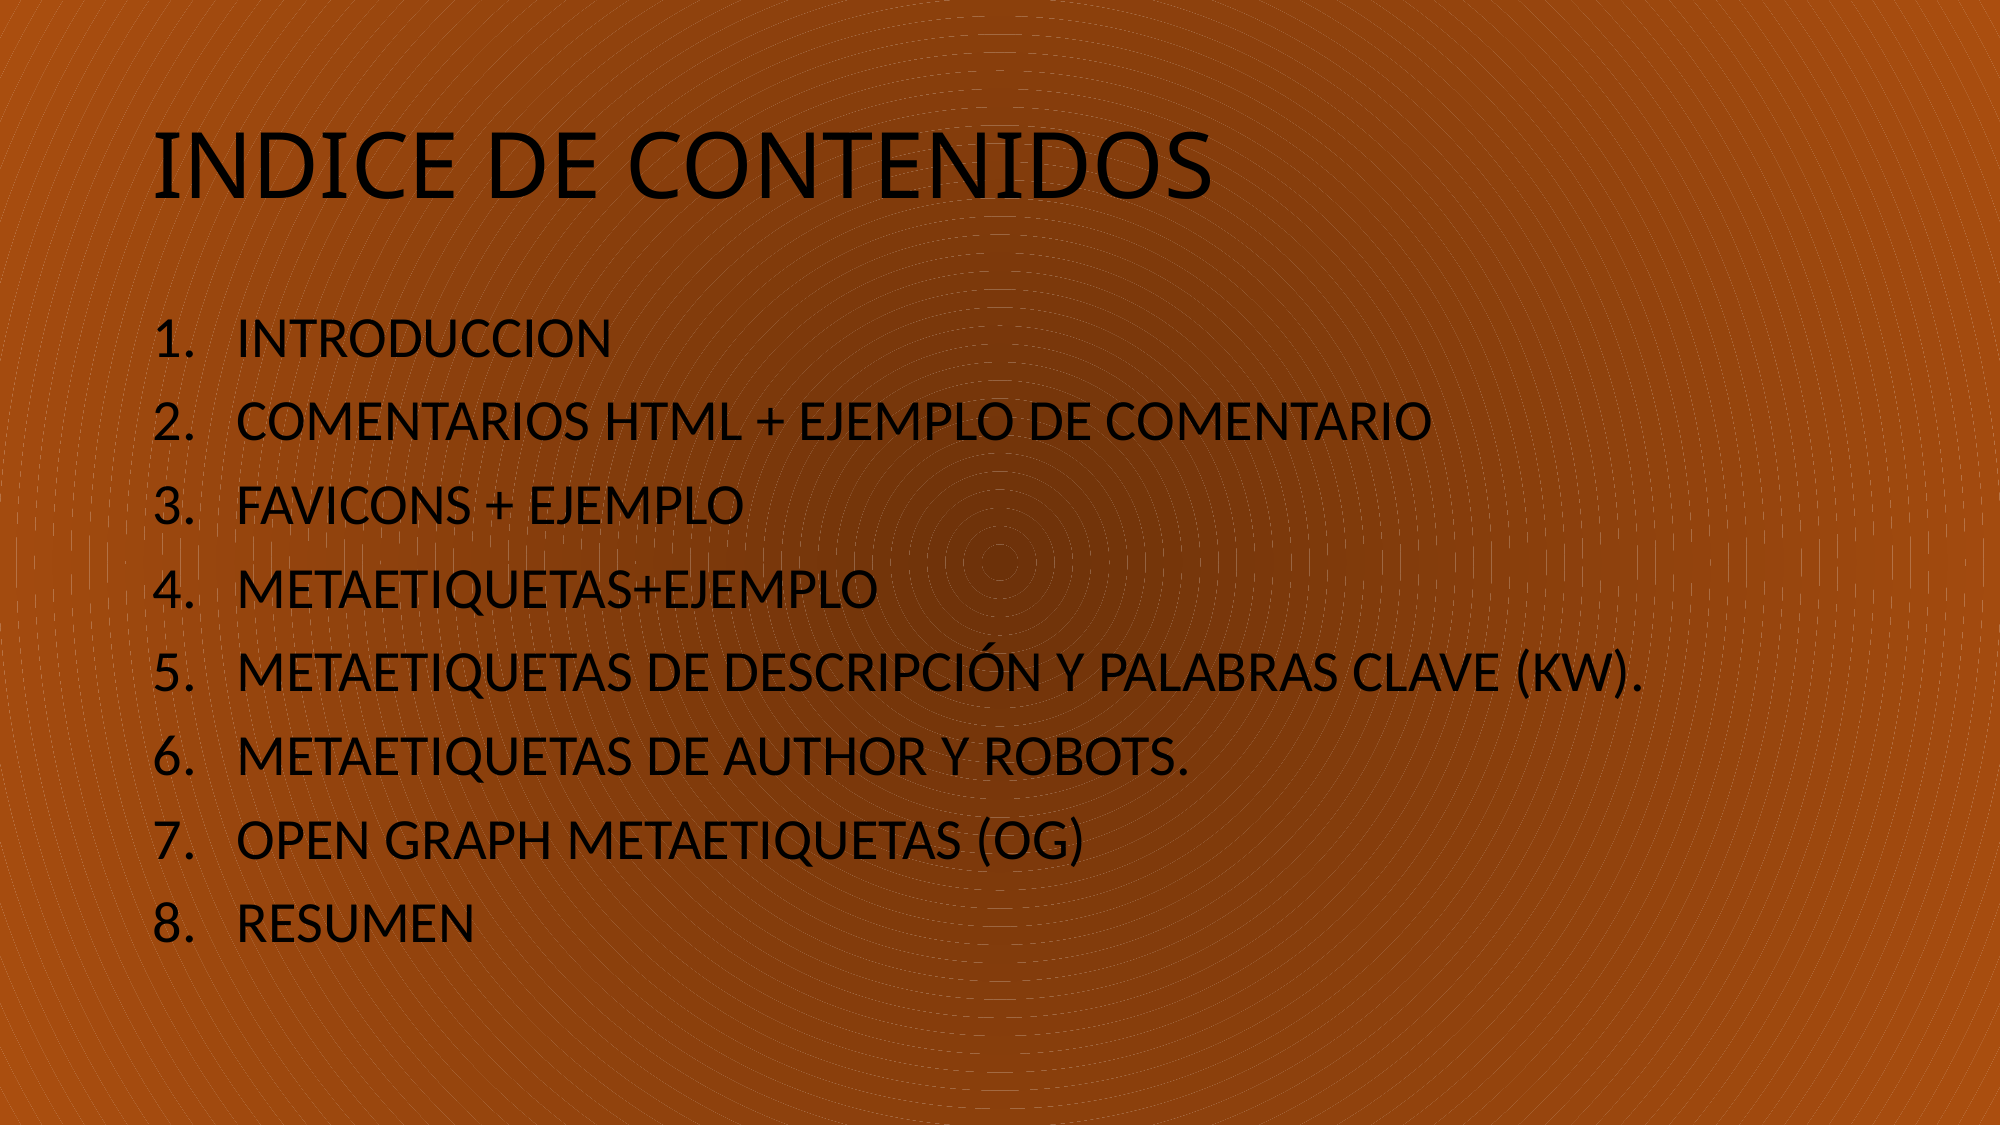

# INDICE DE CONTENIDOS
INTRODUCCION
COMENTARIOS HTML + EJEMPLO DE COMENTARIO
FAVICONS + EJEMPLO
METAETIQUETAS+EJEMPLO
METAETIQUETAS DE DESCRIPCIÓN Y PALABRAS CLAVE (KW).
METAETIQUETAS DE AUTHOR Y ROBOTS.
OPEN GRAPH METAETIQUETAS (OG)
RESUMEN